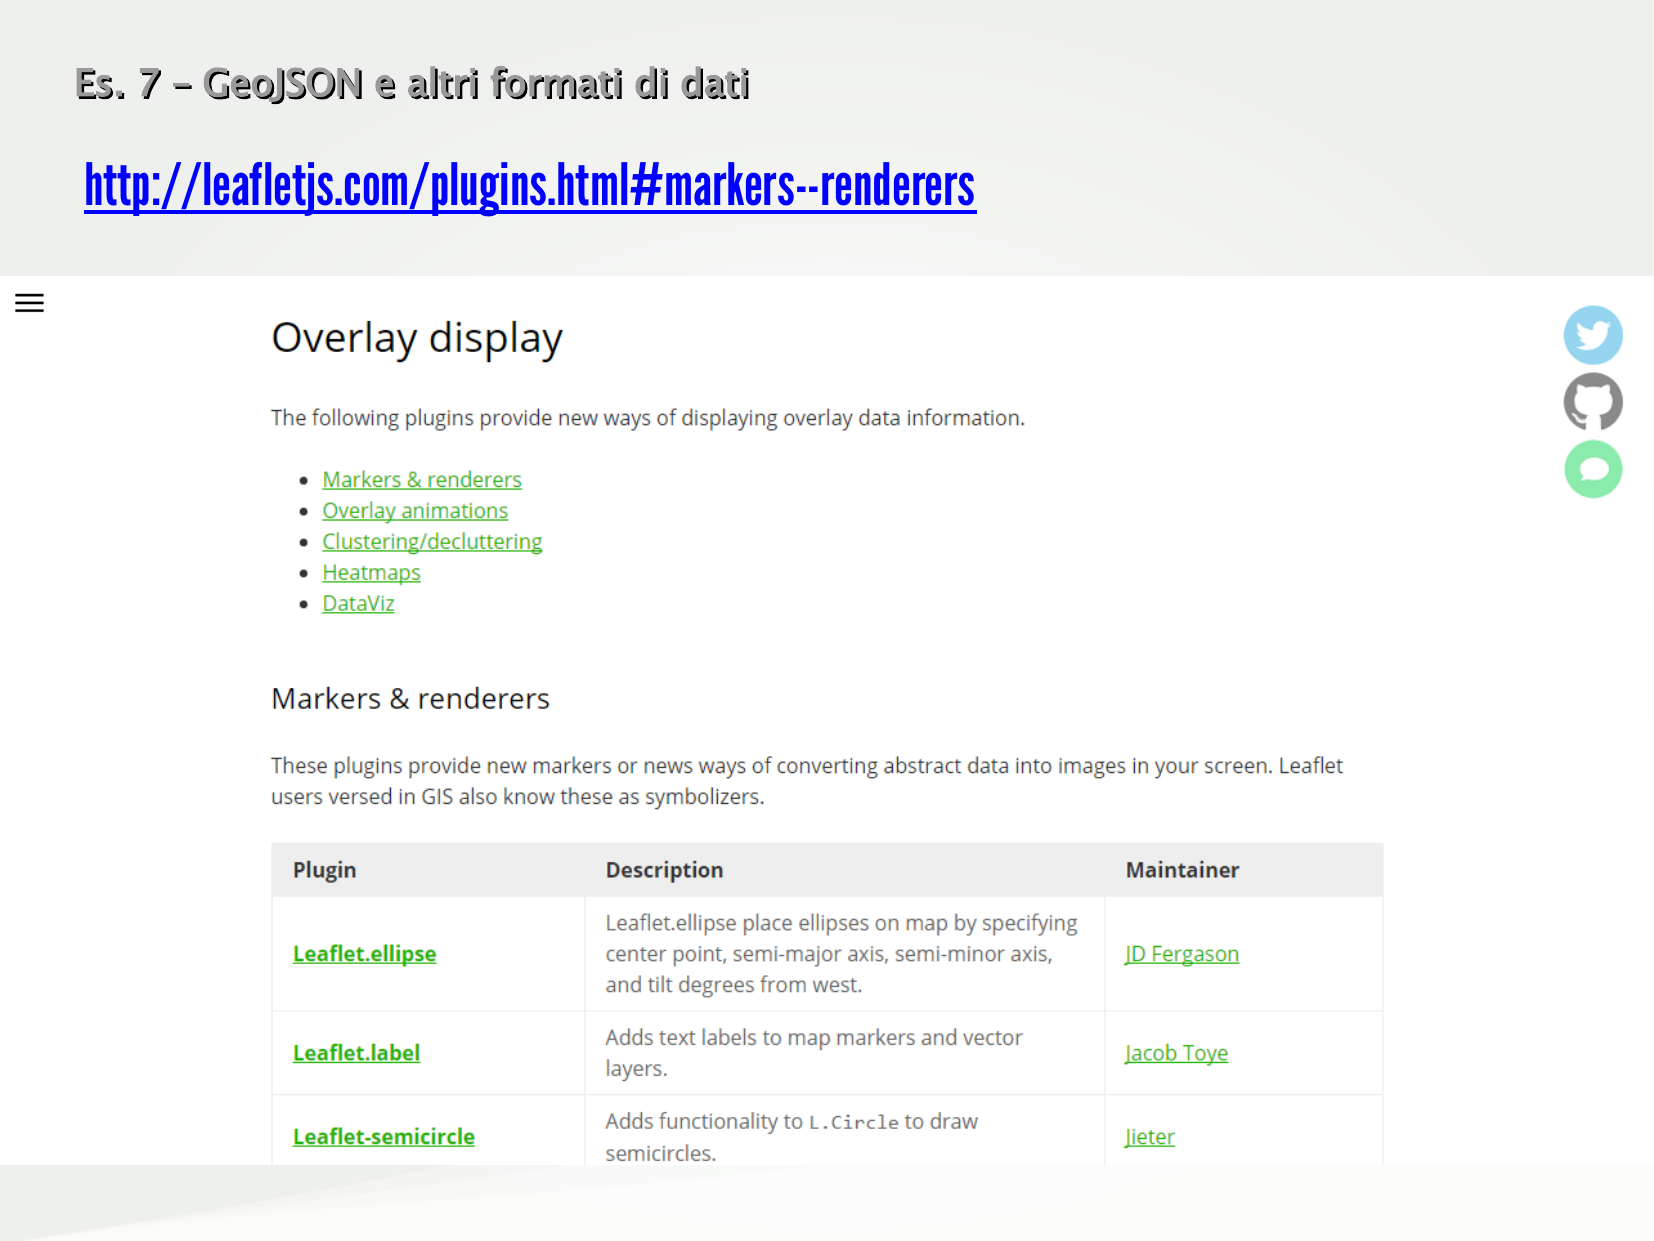

Es. 7 – GeoJSON e altri formati di dati
http://leafletjs.com/plugins.html#markers--renderers